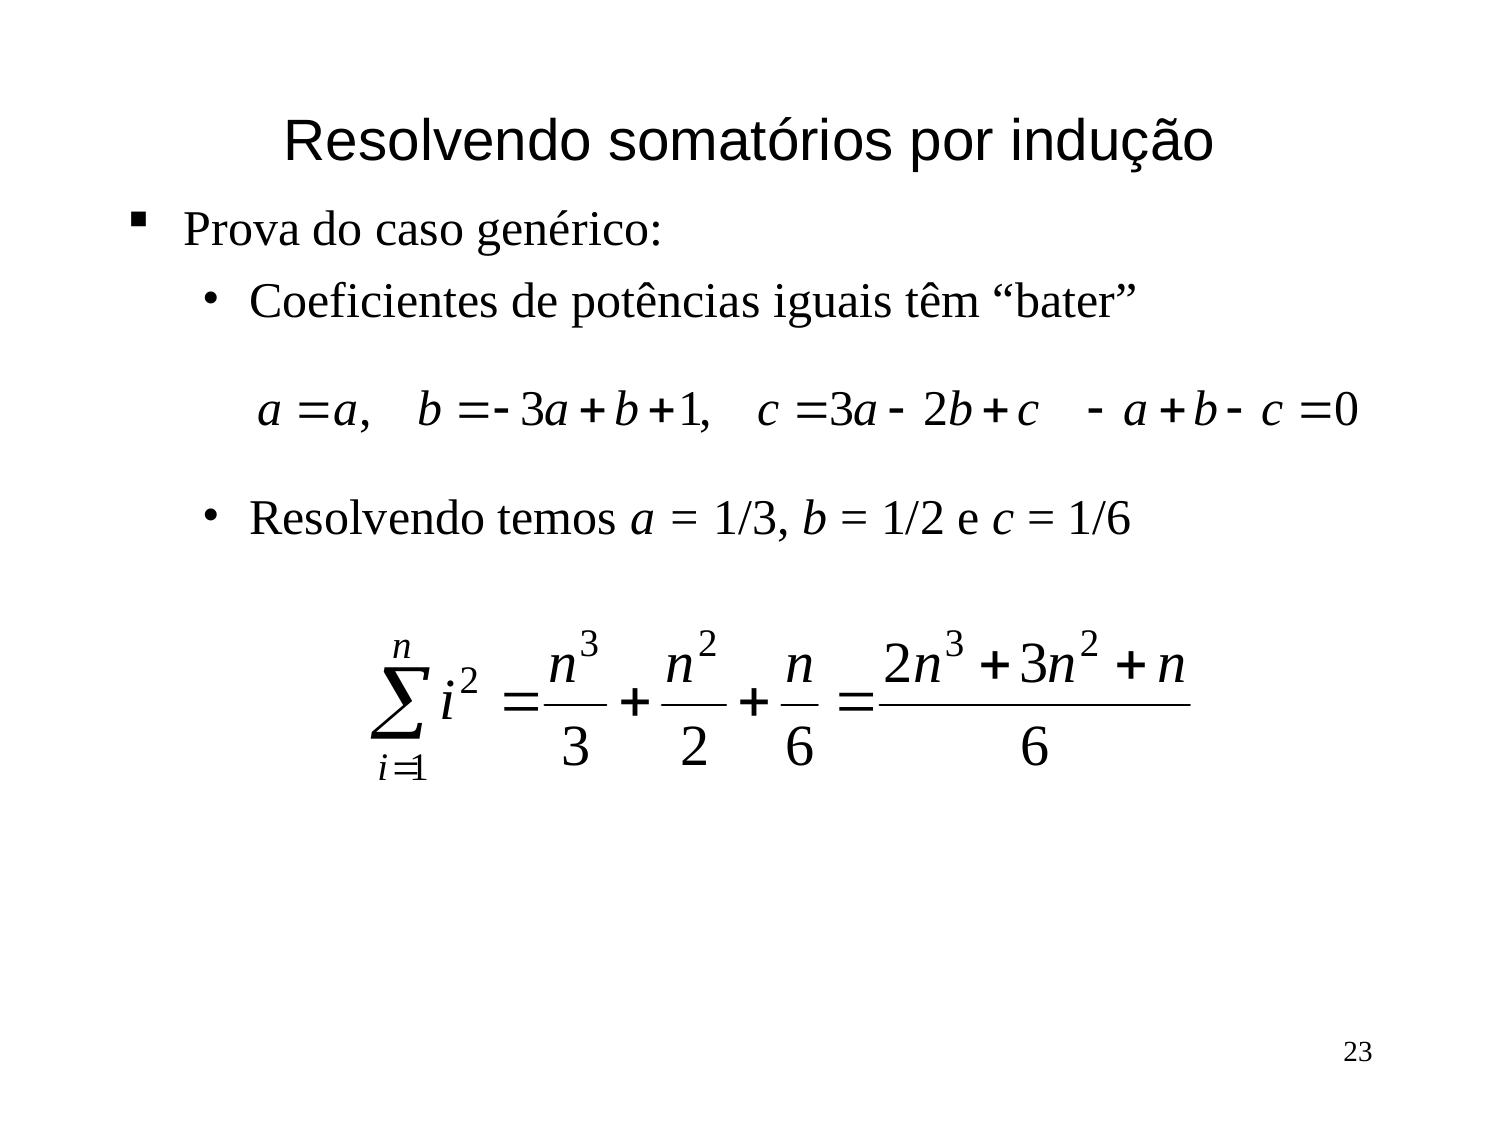

# Resolvendo somatórios por indução
Prova do caso genérico:
Coeficientes de potências iguais têm “bater”
Resolvendo temos a = 1/3, b = 1/2 e c = 1/6
23